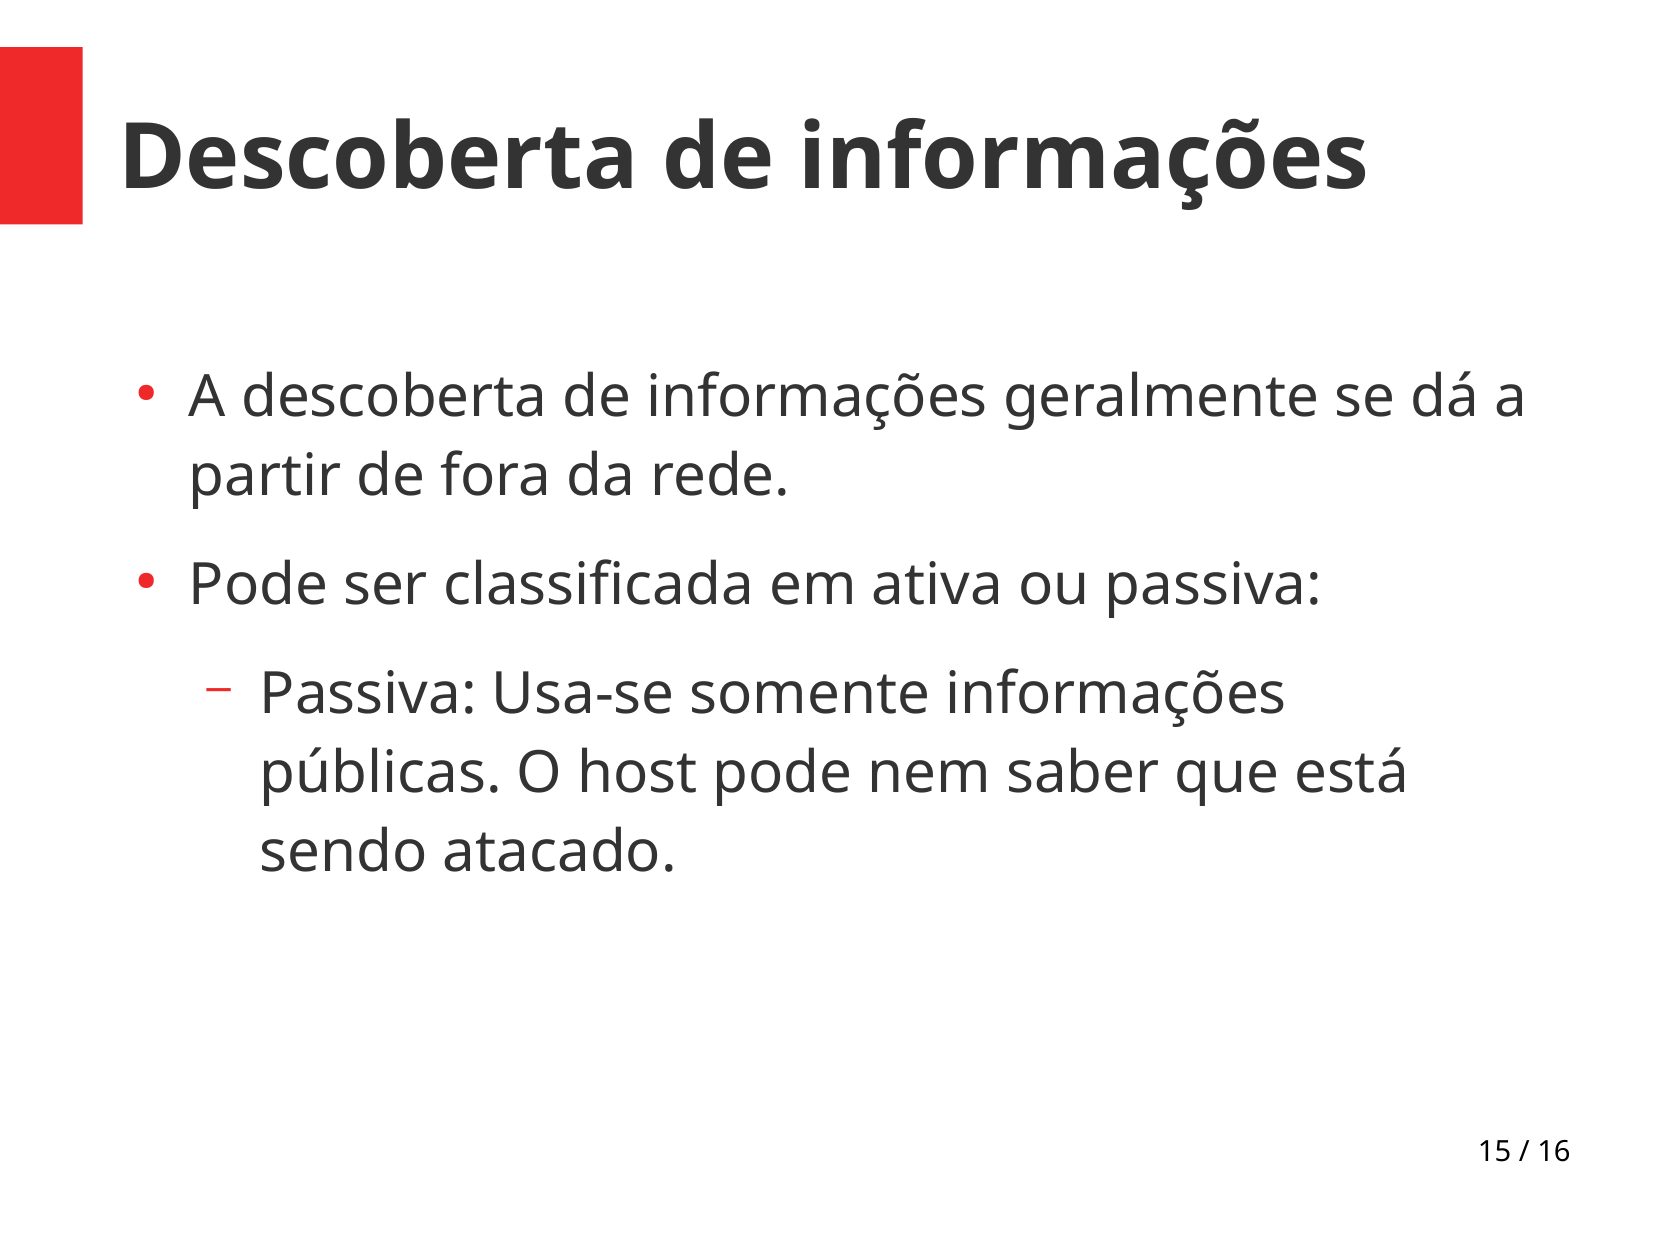

# Descoberta de informações
A descoberta de informações geralmente se dá a partir de fora da rede.
Pode ser classificada em ativa ou passiva:
Passiva: Usa-se somente informações públicas. O host pode nem saber que está sendo atacado.
15